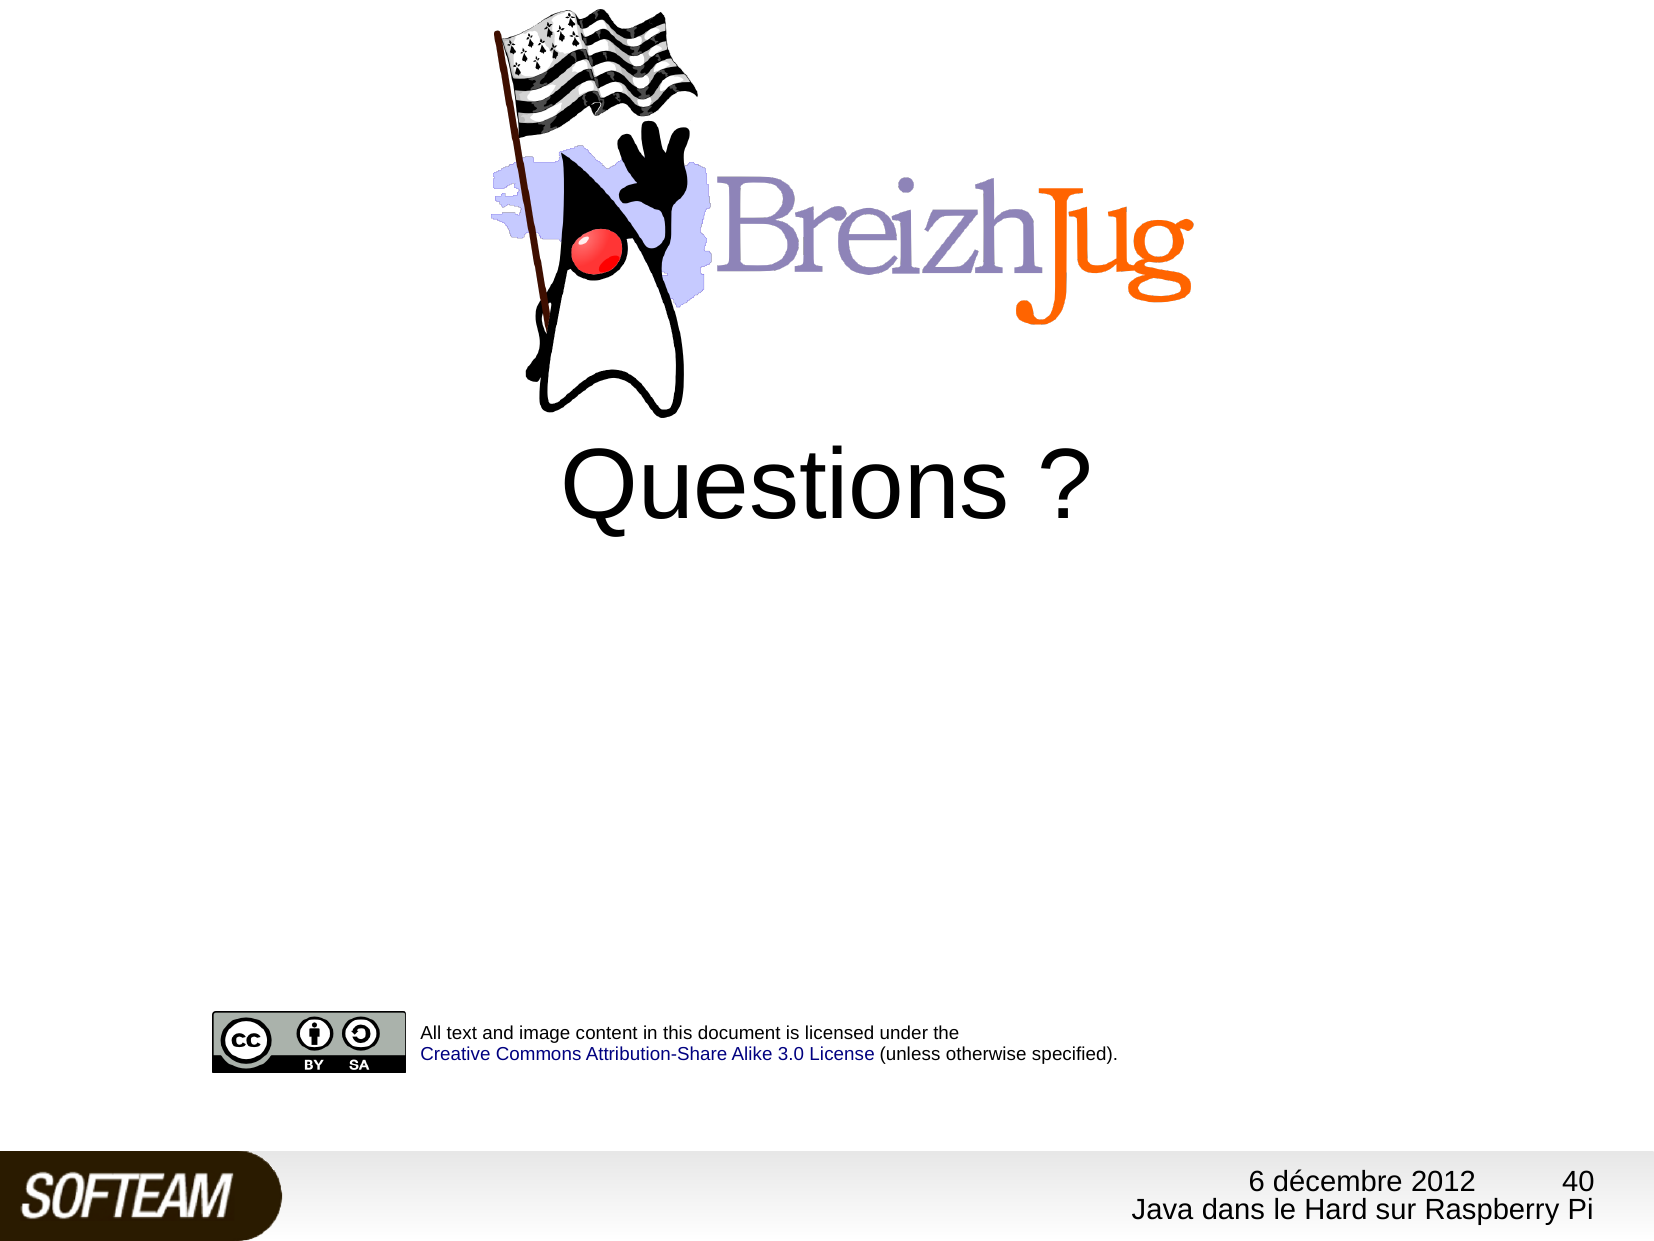

# Questions ?
14 septembre 2012
40
Beaglebone - JugSummerCamp 2012